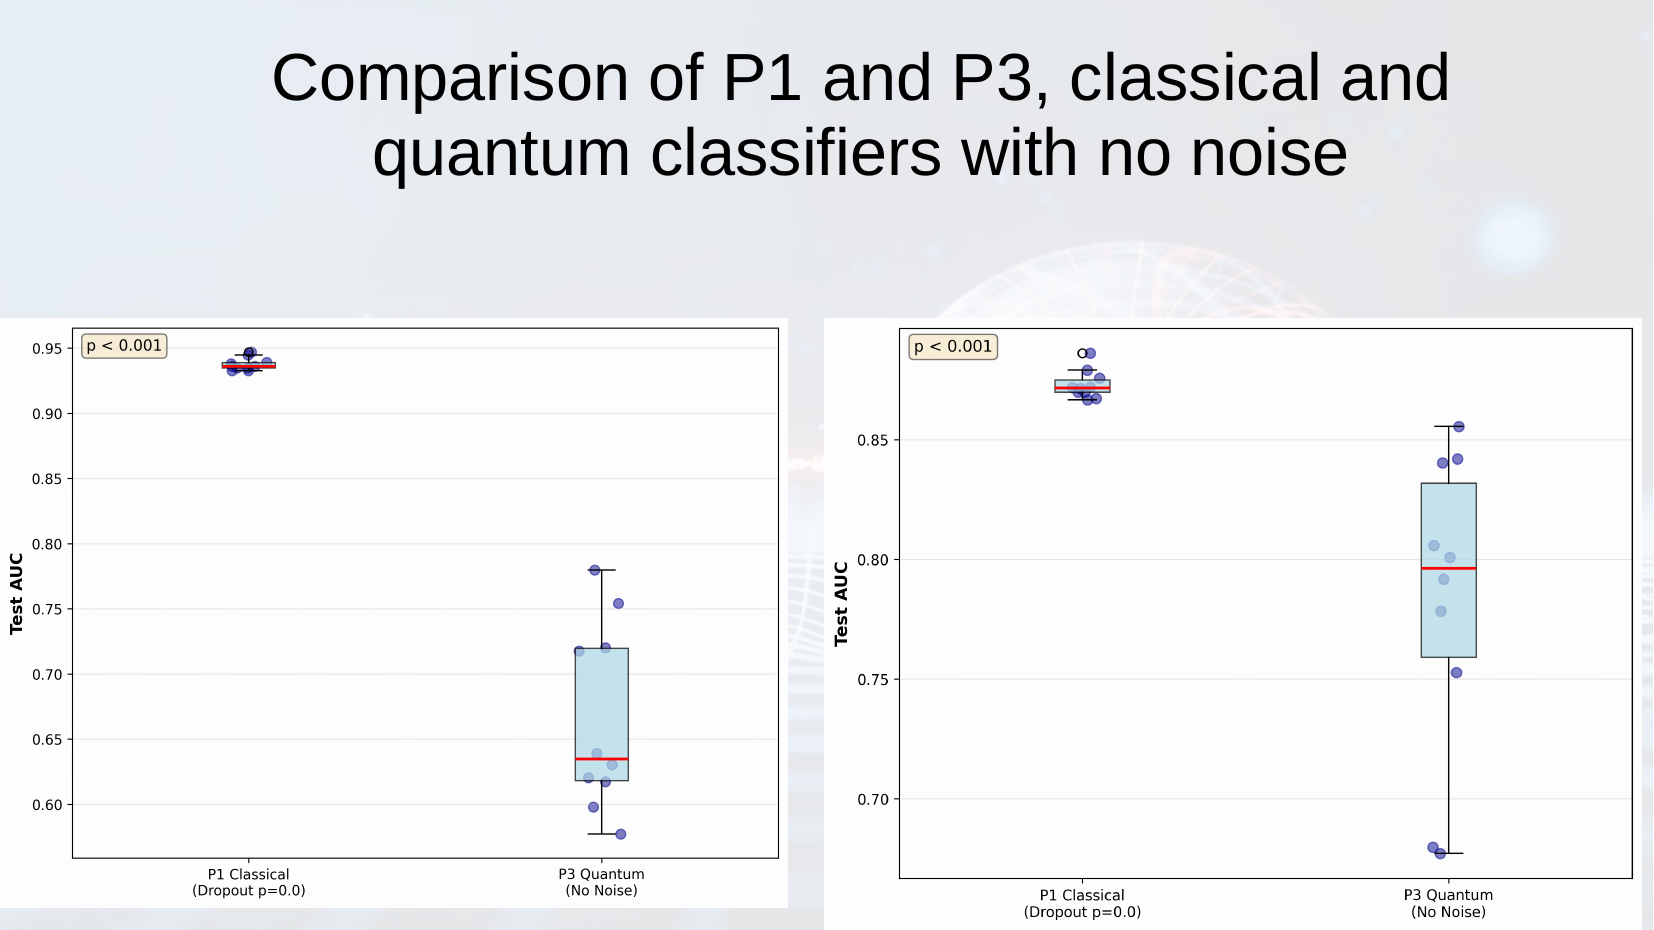

# Comparison of P1 and P3, classical and quantum classifiers with no noise